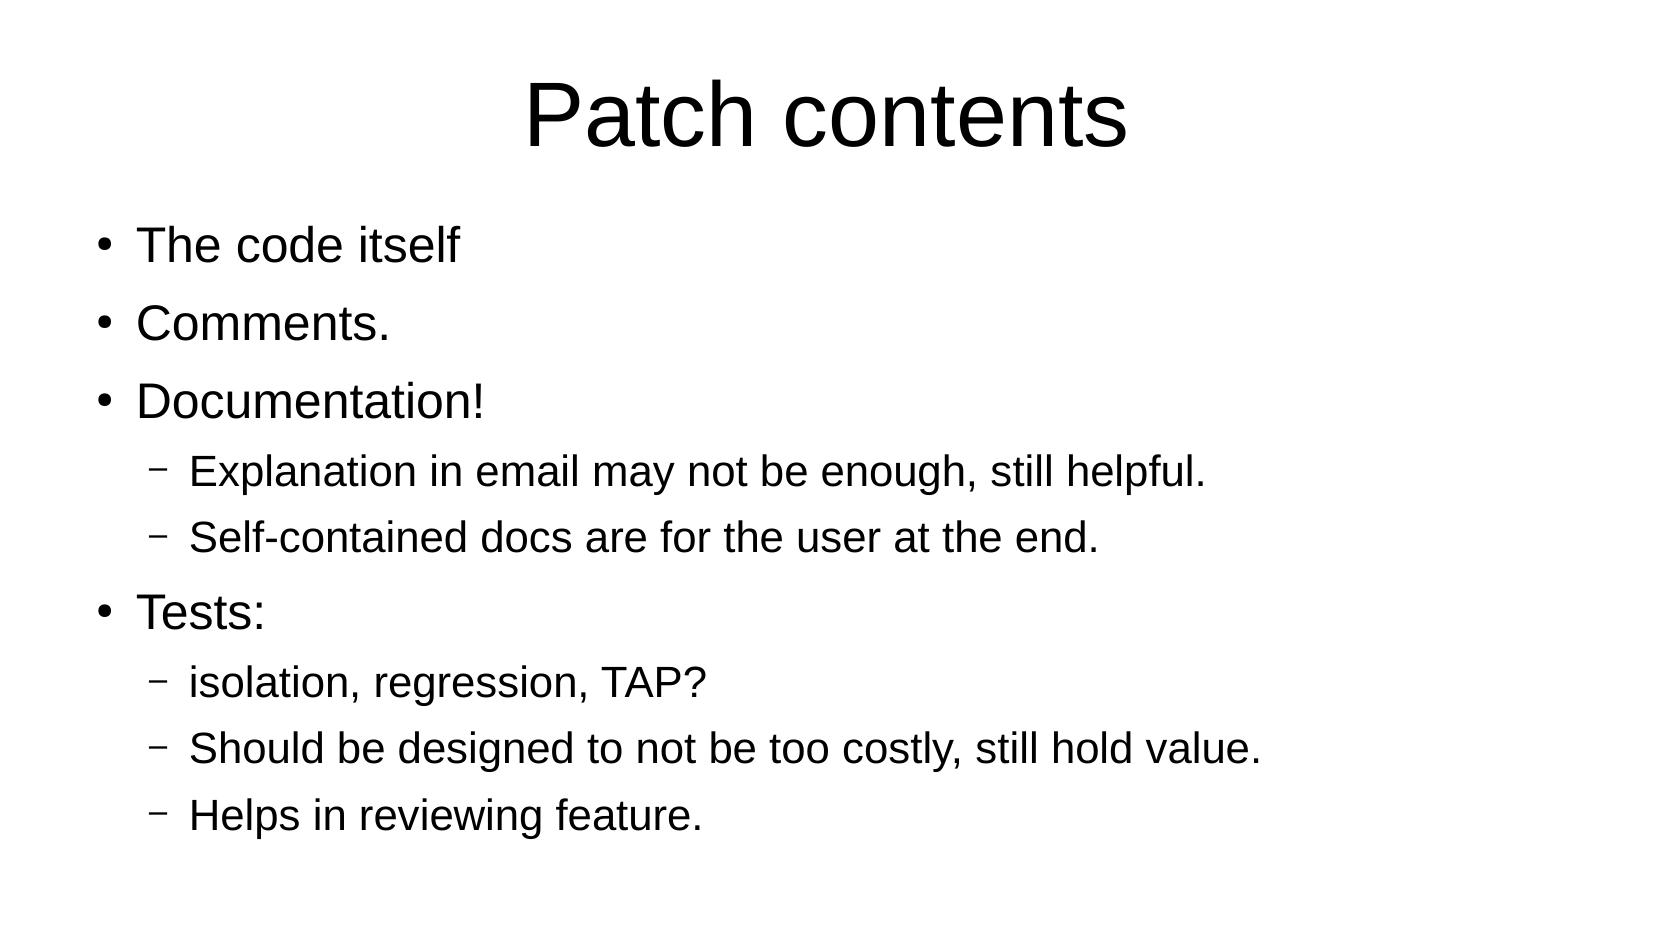

# Patch contents
The code itself
Comments.
Documentation!
Explanation in email may not be enough, still helpful.
Self-contained docs are for the user at the end.
Tests:
isolation, regression, TAP?
Should be designed to not be too costly, still hold value.
Helps in reviewing feature.